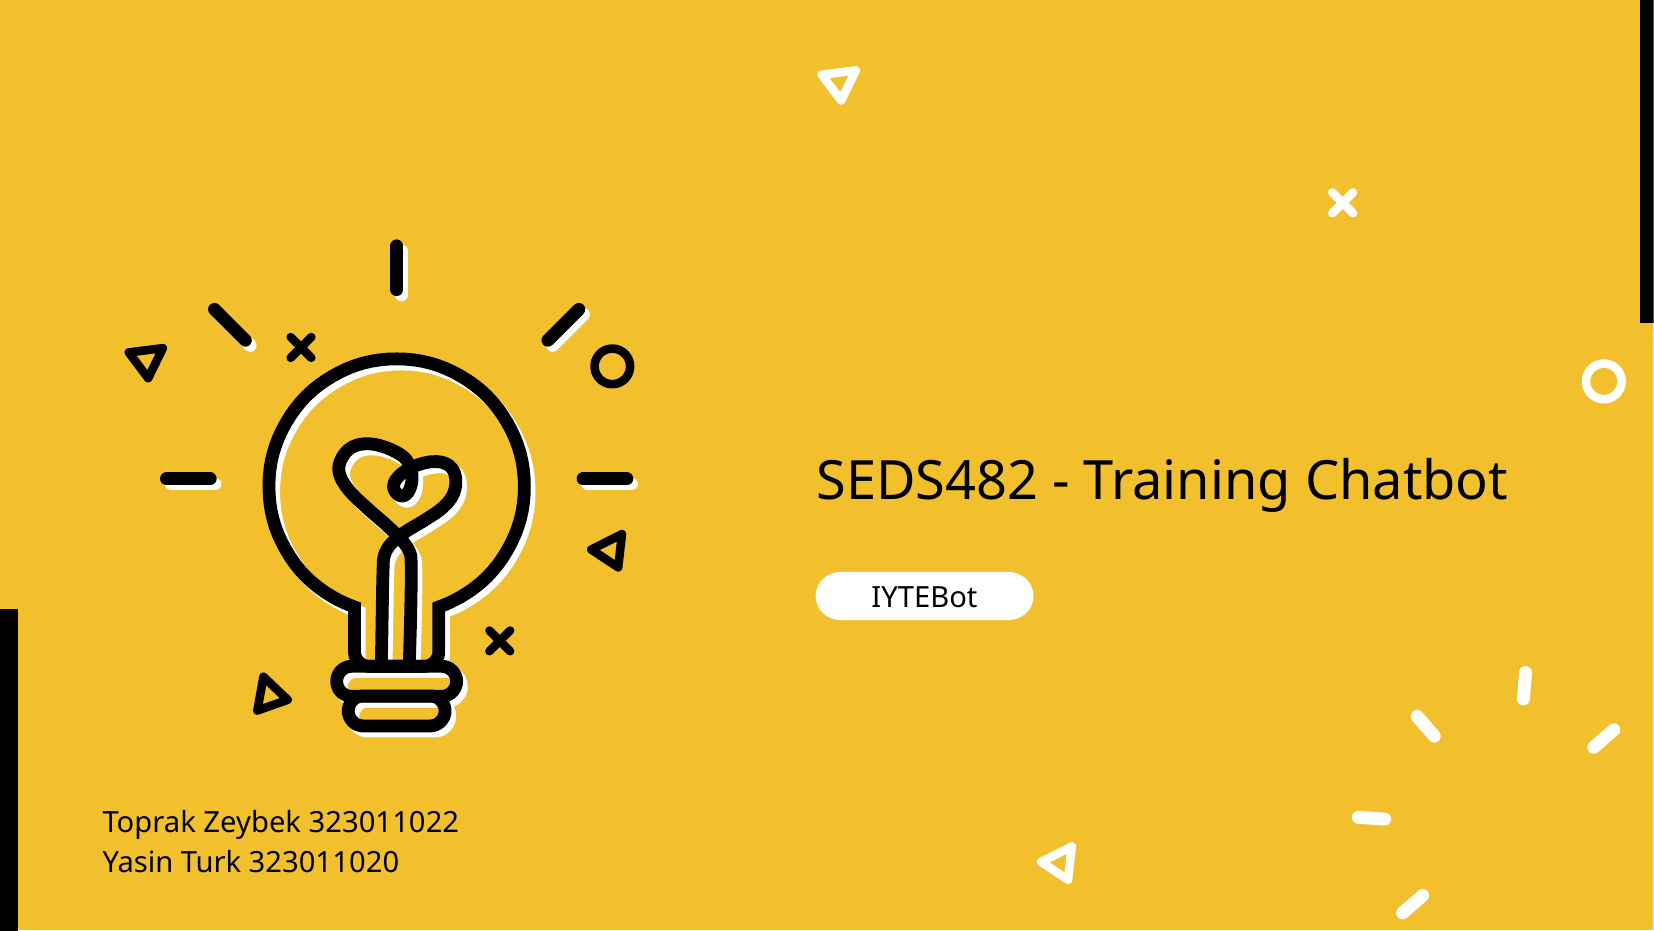

# SEDS482 - Training Chatbot
IYTEBot
Toprak Zeybek 323011022
Yasin Turk 323011020